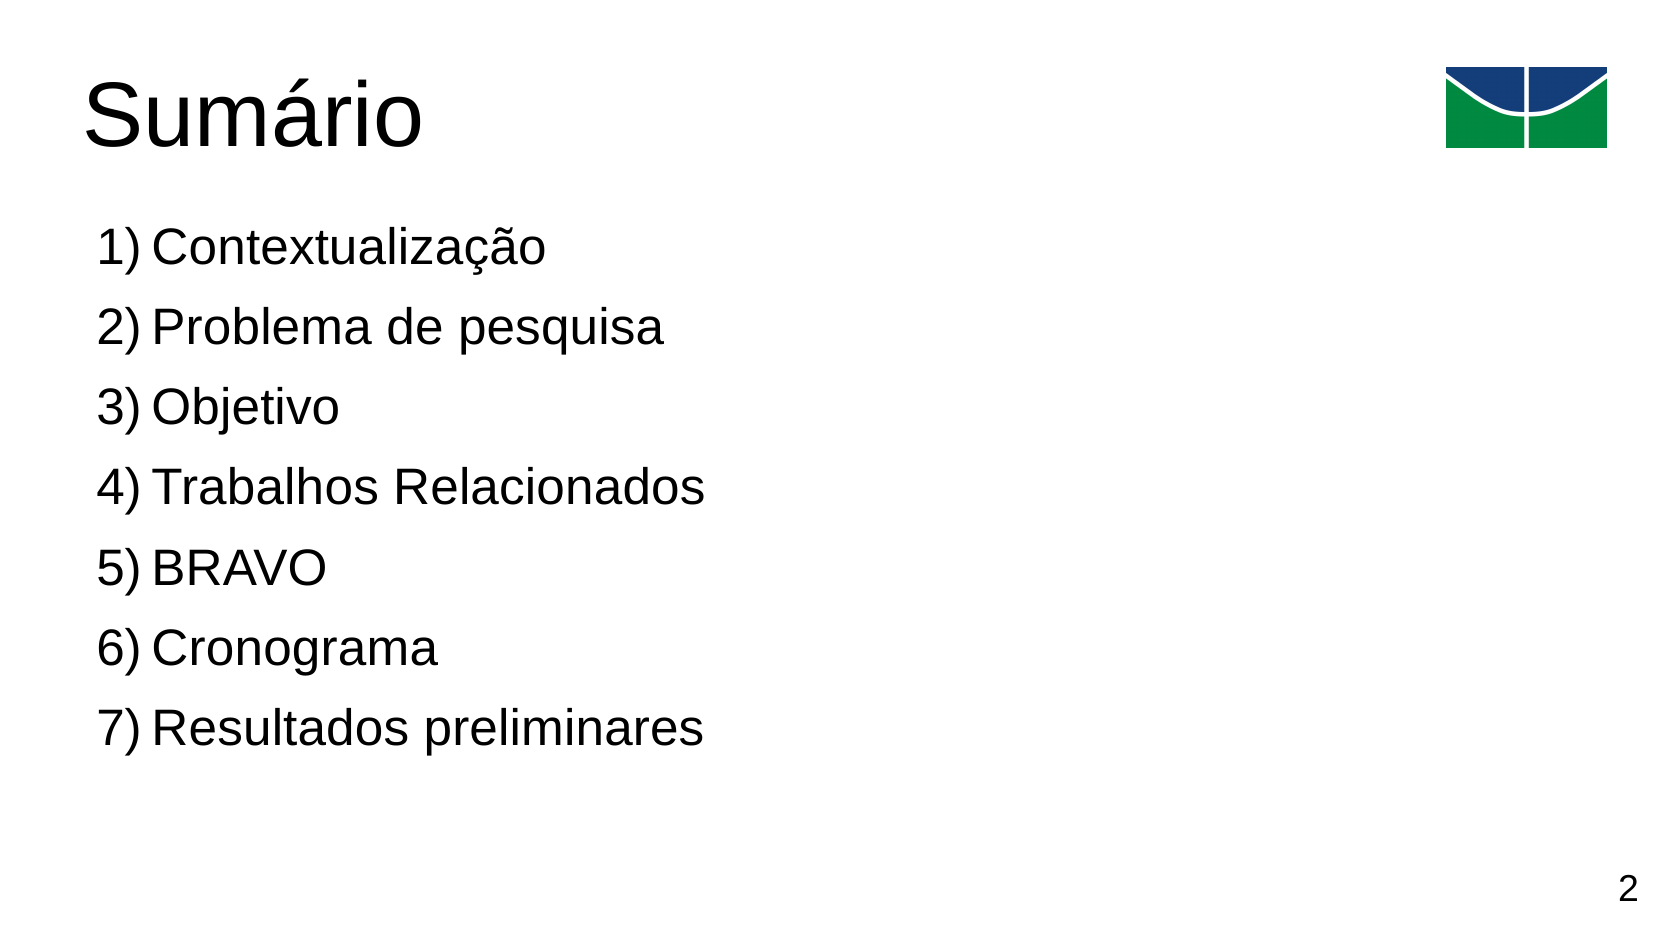

# Sumário
 Contextualização
 Problema de pesquisa
 Objetivo
 Trabalhos Relacionados
 BRAVO
 Cronograma
 Resultados preliminares